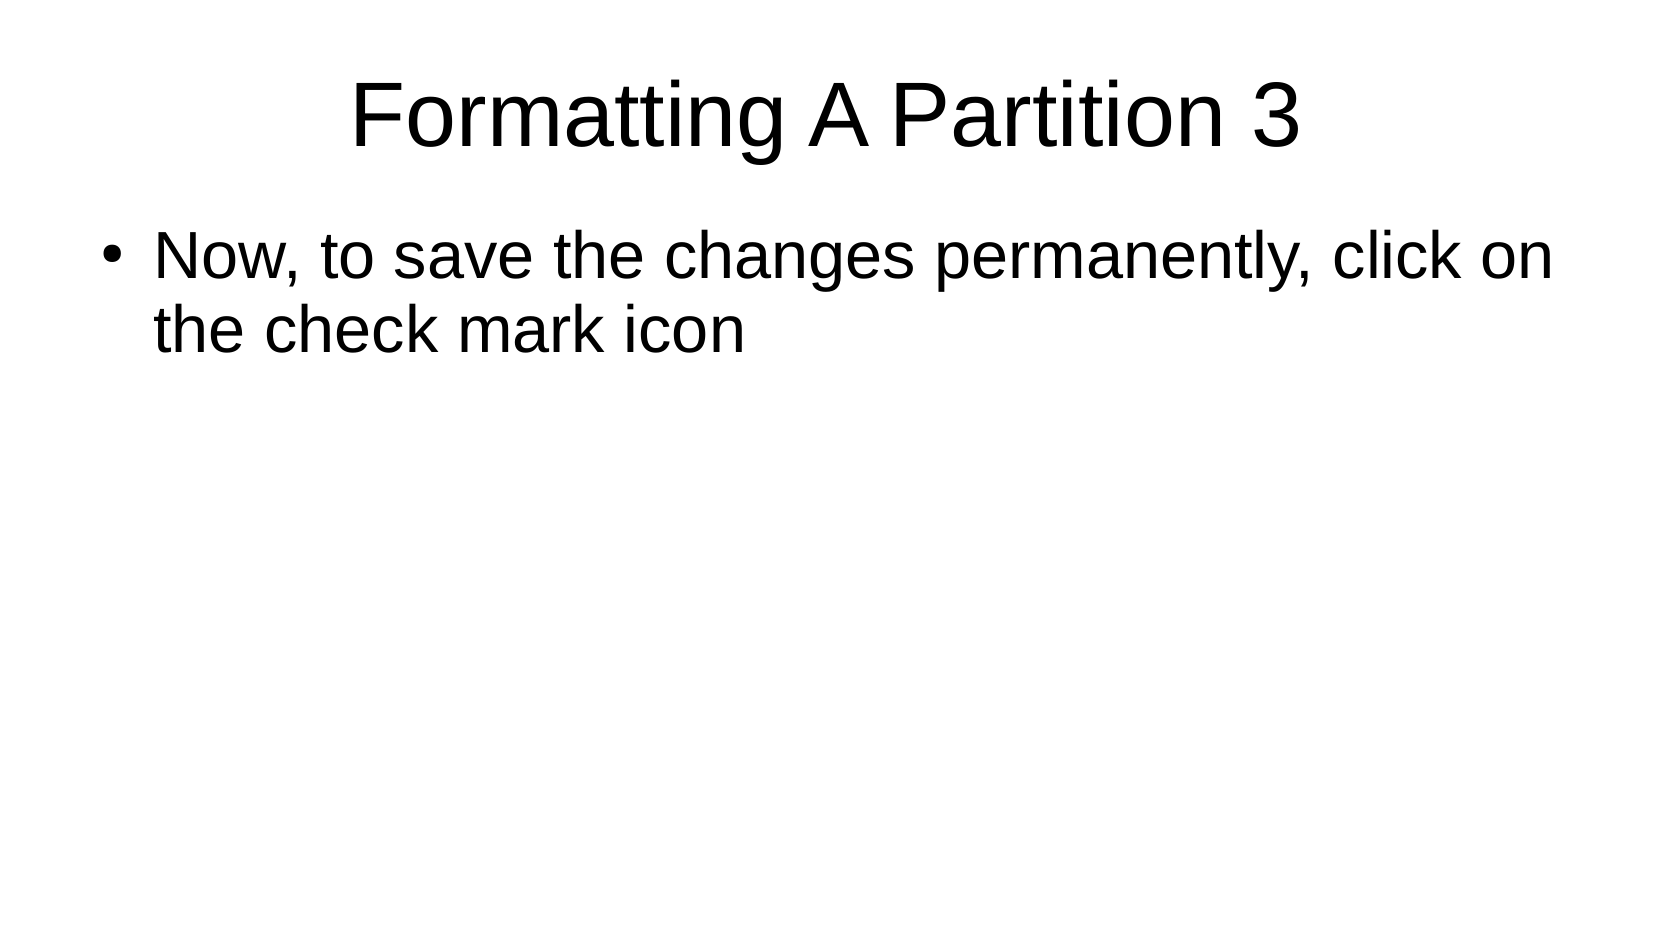

# Formatting A Partition 3
Now, to save the changes permanently, click on the check mark icon